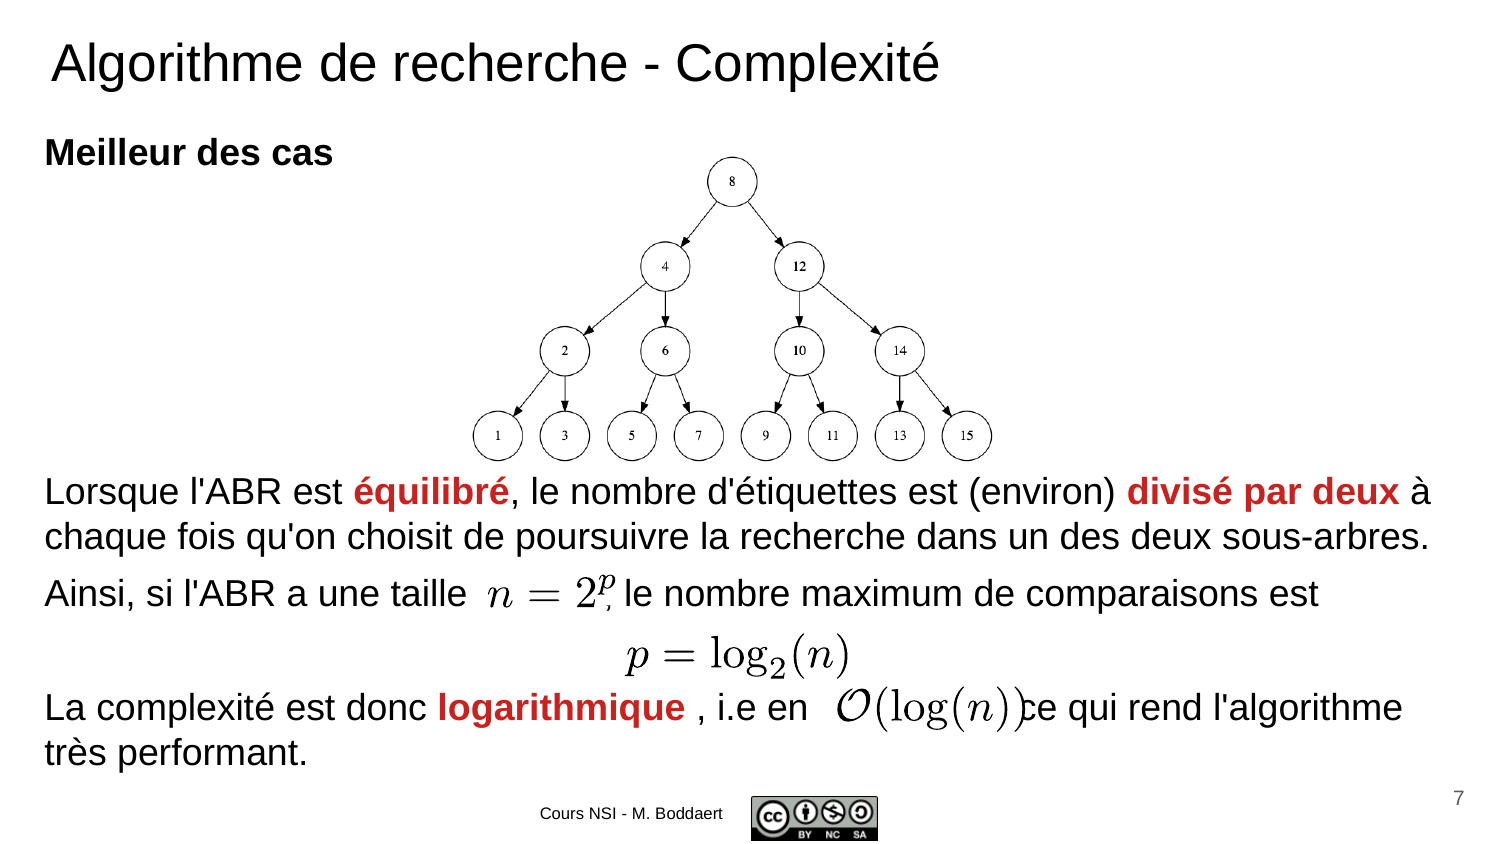

# Algorithme de recherche - Complexité
Meilleur des cas
Lorsque l'ABR est équilibré, le nombre d'étiquettes est (environ) divisé par deux à chaque fois qu'on choisit de poursuivre la recherche dans un des deux sous-arbres.
Ainsi, si l'ABR a une taille , le nombre maximum de comparaisons est
La complexité est donc logarithmique , i.e en , ce qui rend l'algorithme très performant.